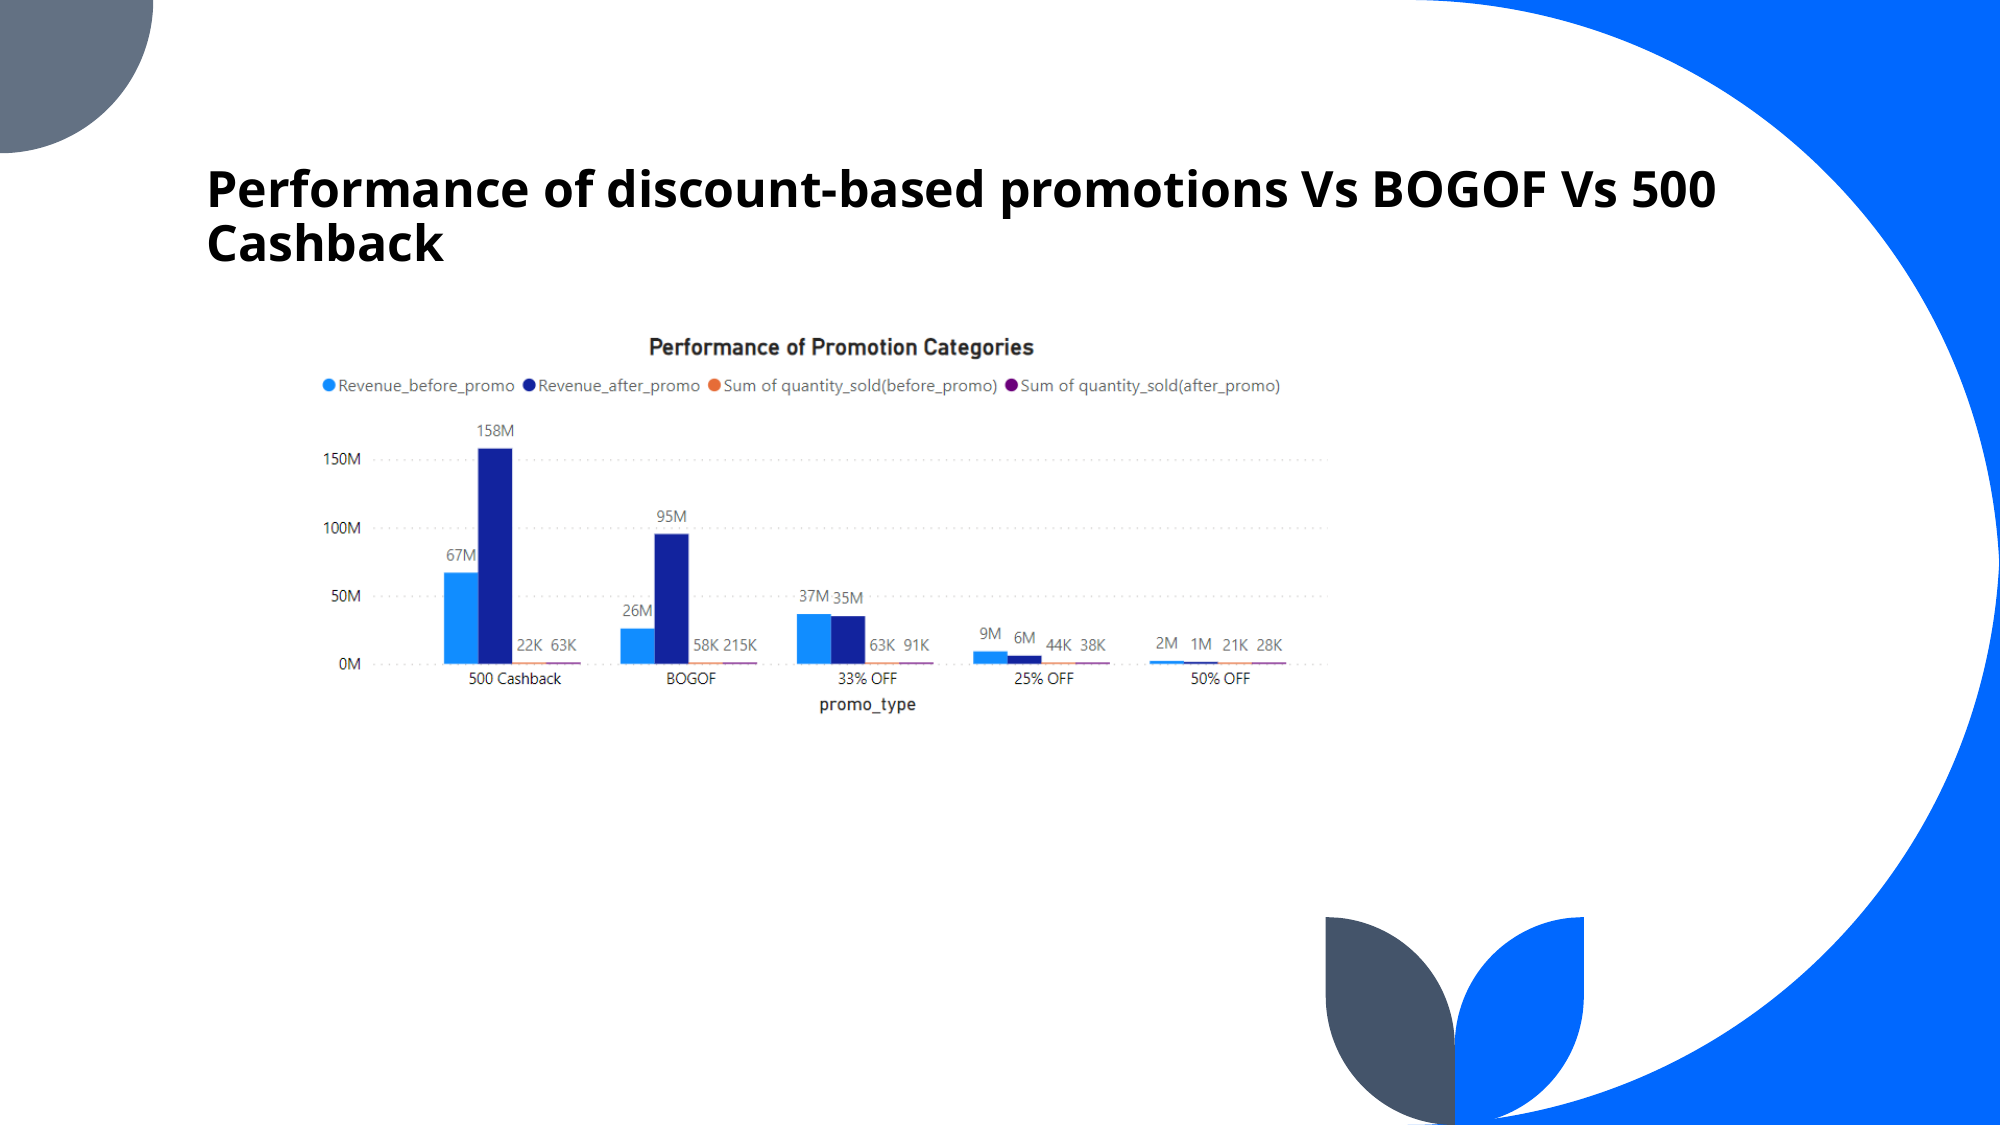

# Performance of discount-based promotions Vs BOGOF Vs 500 Cashback